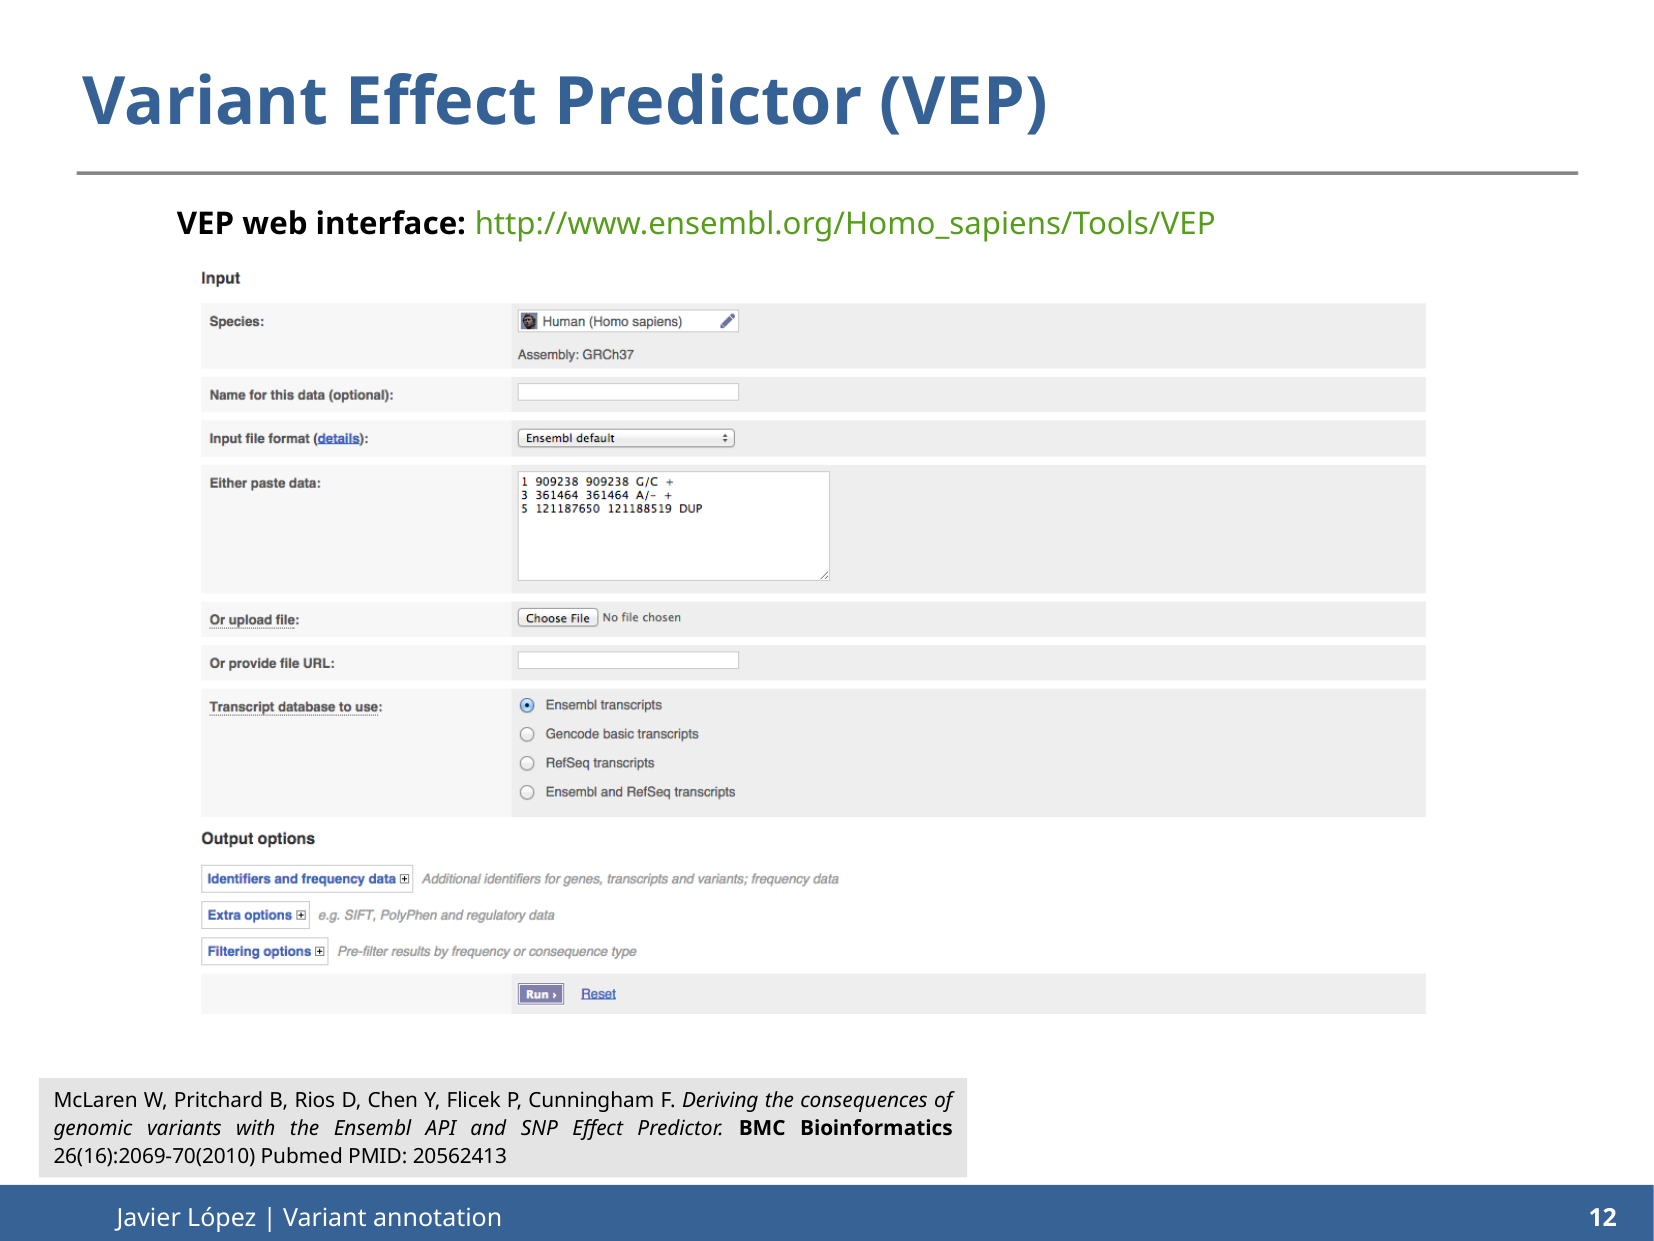

# Variant Effect Predictor (VEP)
VEP web interface: http://www.ensembl.org/Homo_sapiens/Tools/VEP
McLaren W, Pritchard B, Rios D, Chen Y, Flicek P, Cunningham F. Deriving the consequences of genomic variants with the Ensembl API and SNP Effect Predictor. BMC Bioinformatics 26(16):2069-70(2010) Pubmed PMID: 20562413
Javier López | Variant annotation
12